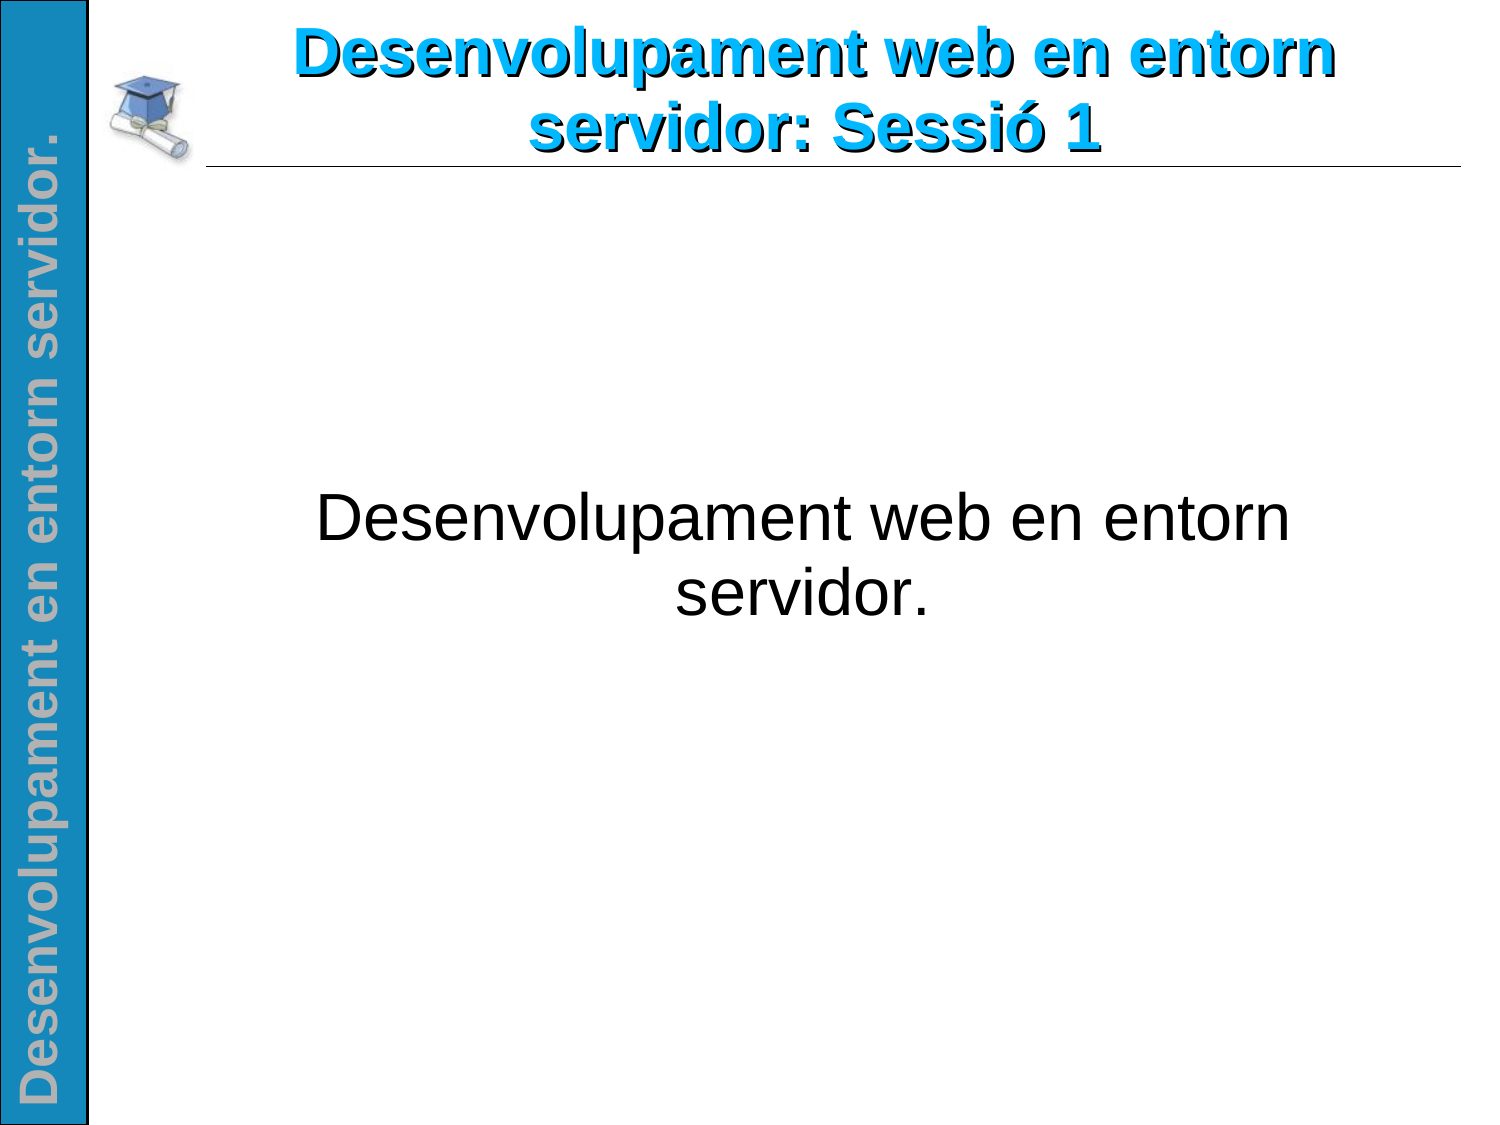

# Desenvolupament web en entorn servidor: Sessió 1
Desenvolupament web en entorn servidor.